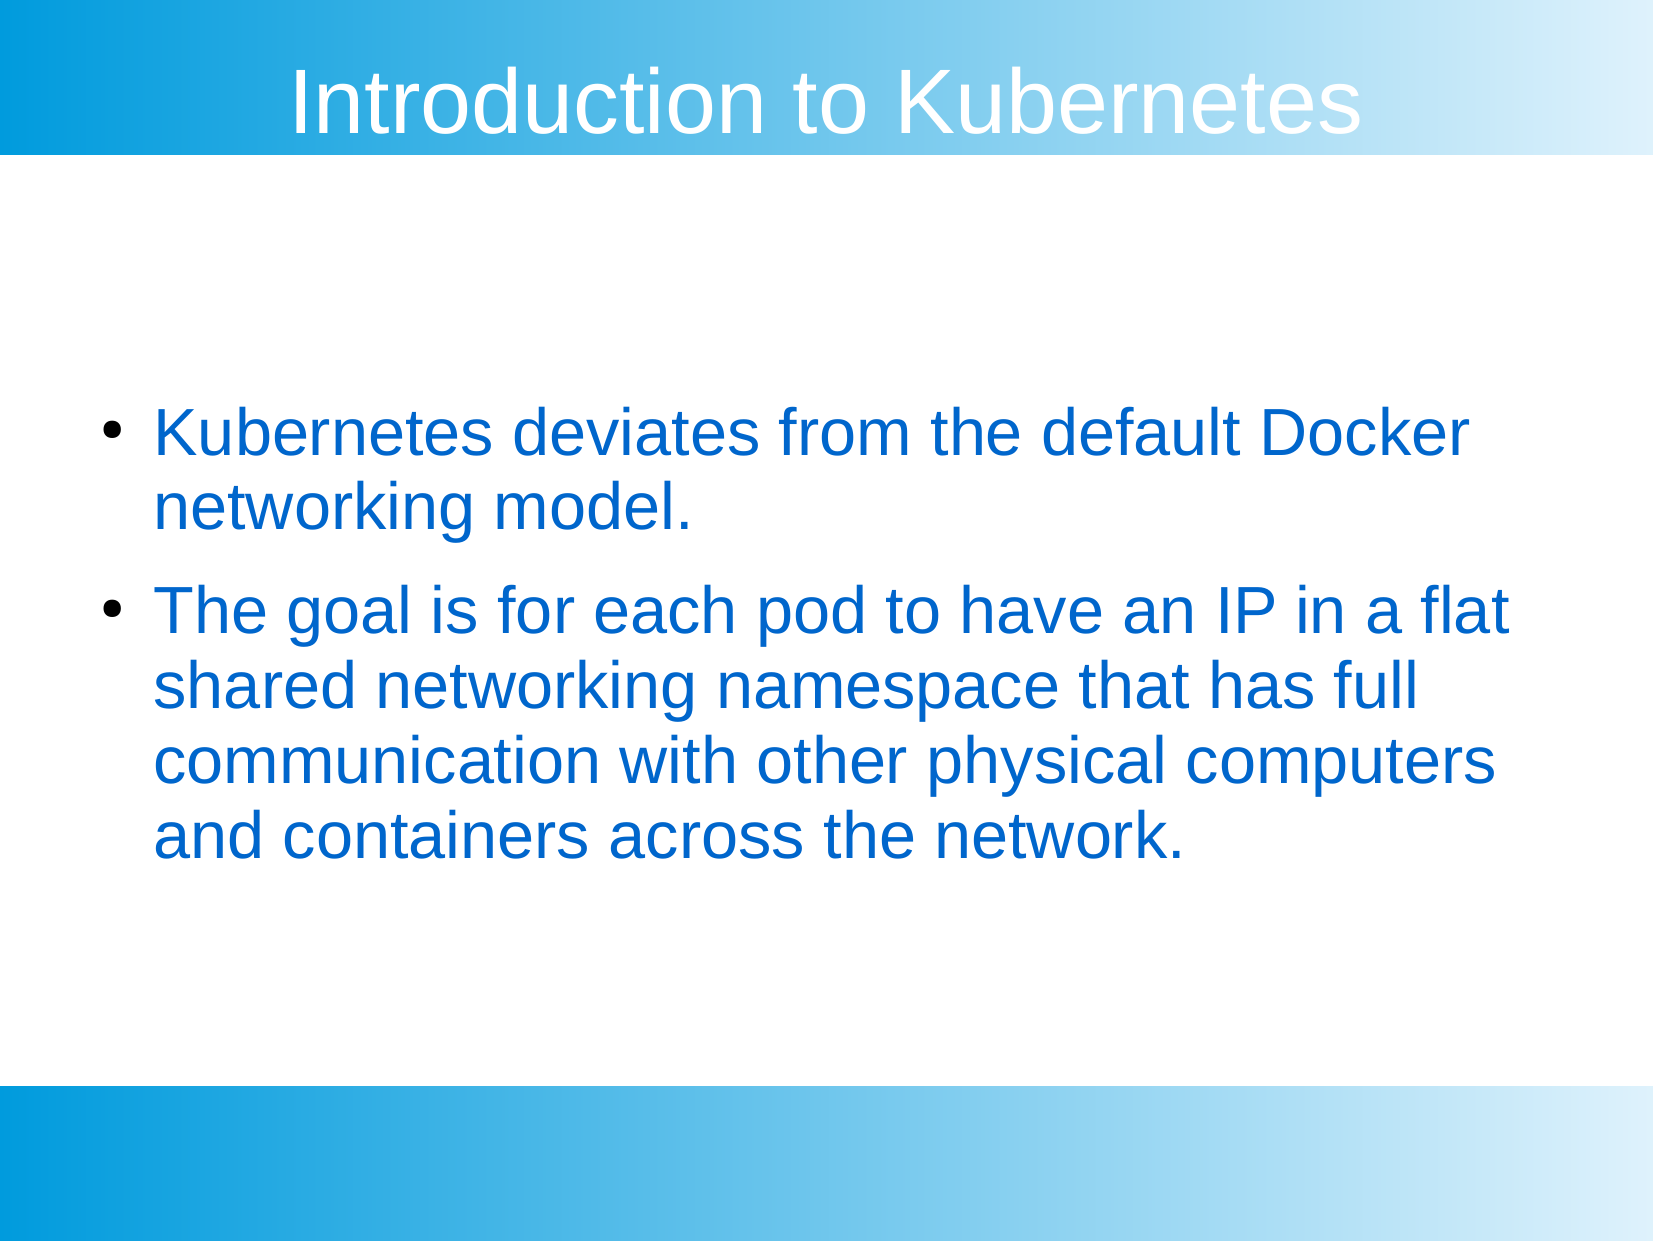

# Introduction to Kubernetes
Kubernetes deviates from the default Docker networking model.
The goal is for each pod to have an IP in a flat shared networking namespace that has full communication with other physical computers and containers across the network.